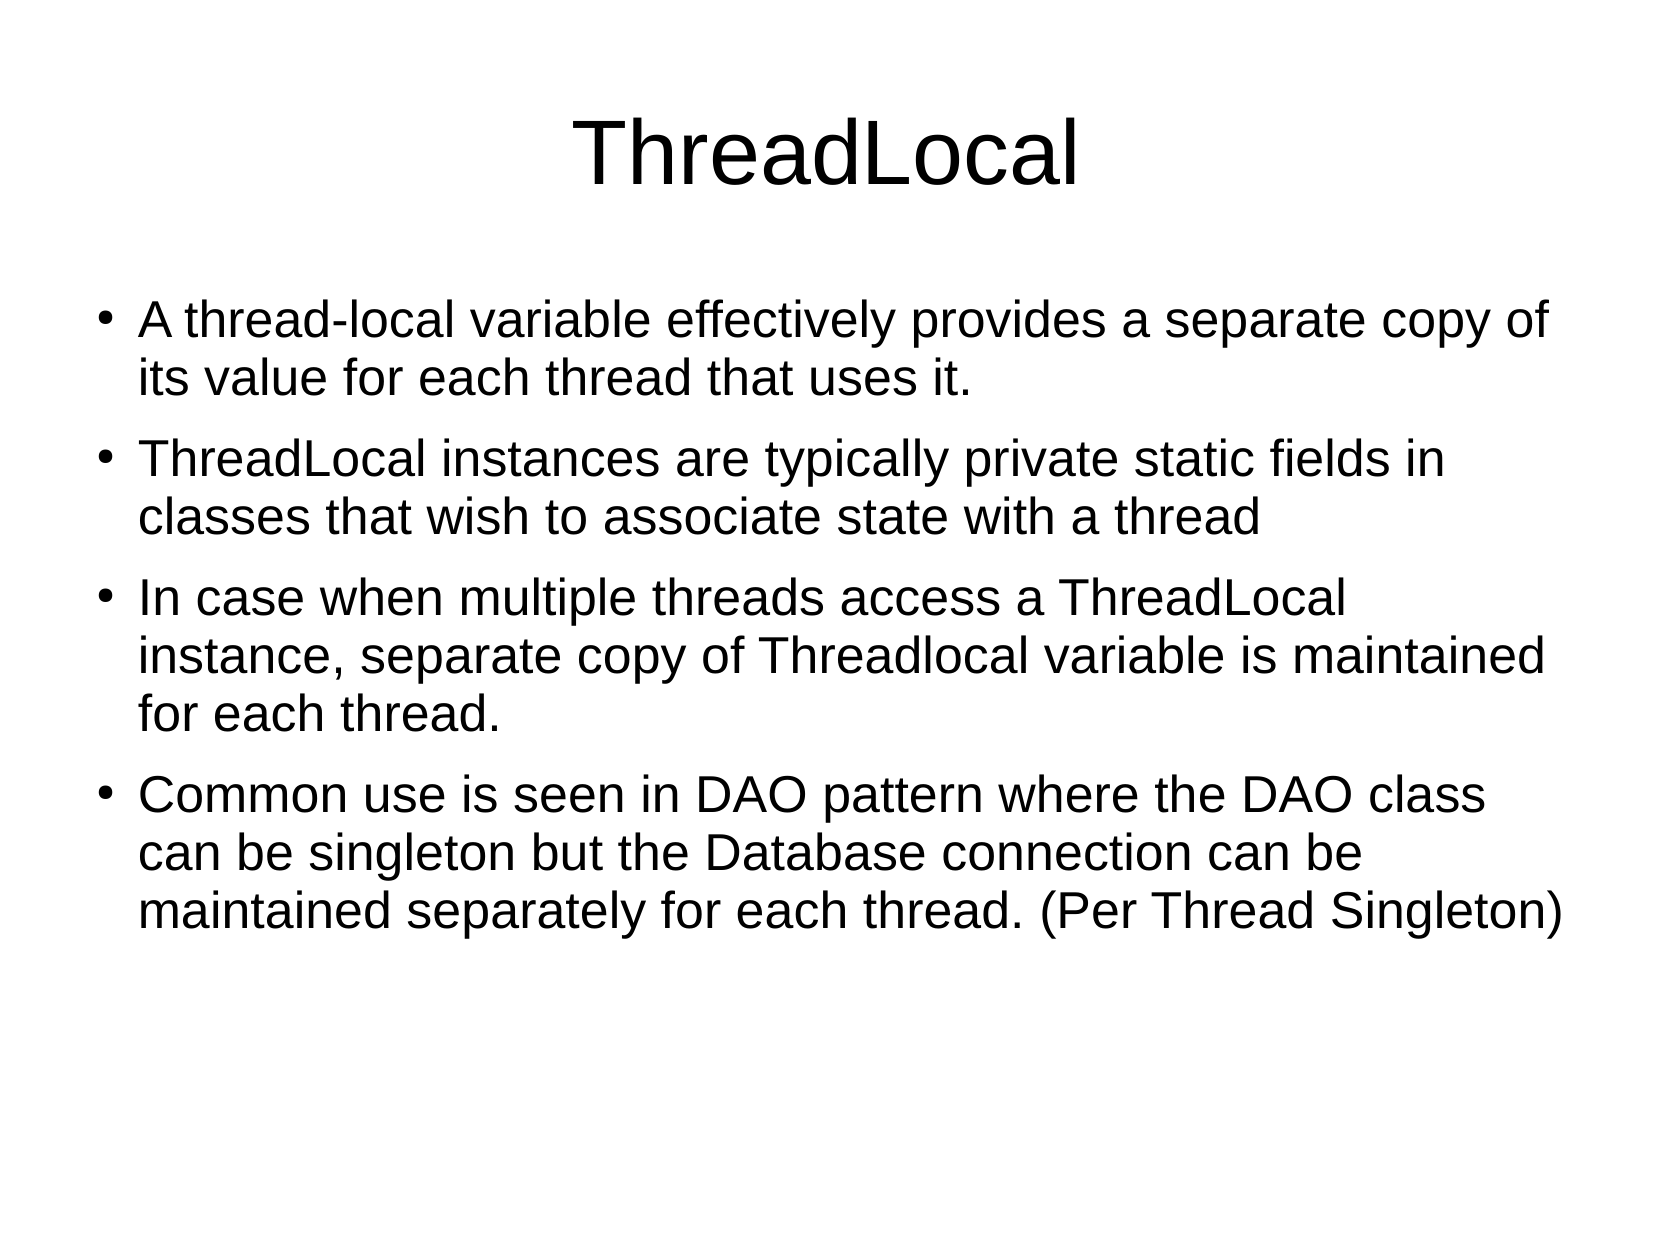

# ThreadLocal
A thread-local variable effectively provides a separate copy of its value for each thread that uses it.
ThreadLocal instances are typically private static fields in classes that wish to associate state with a thread
In case when multiple threads access a ThreadLocal instance, separate copy of Threadlocal variable is maintained for each thread.
Common use is seen in DAO pattern where the DAO class can be singleton but the Database connection can be maintained separately for each thread. (Per Thread Singleton)